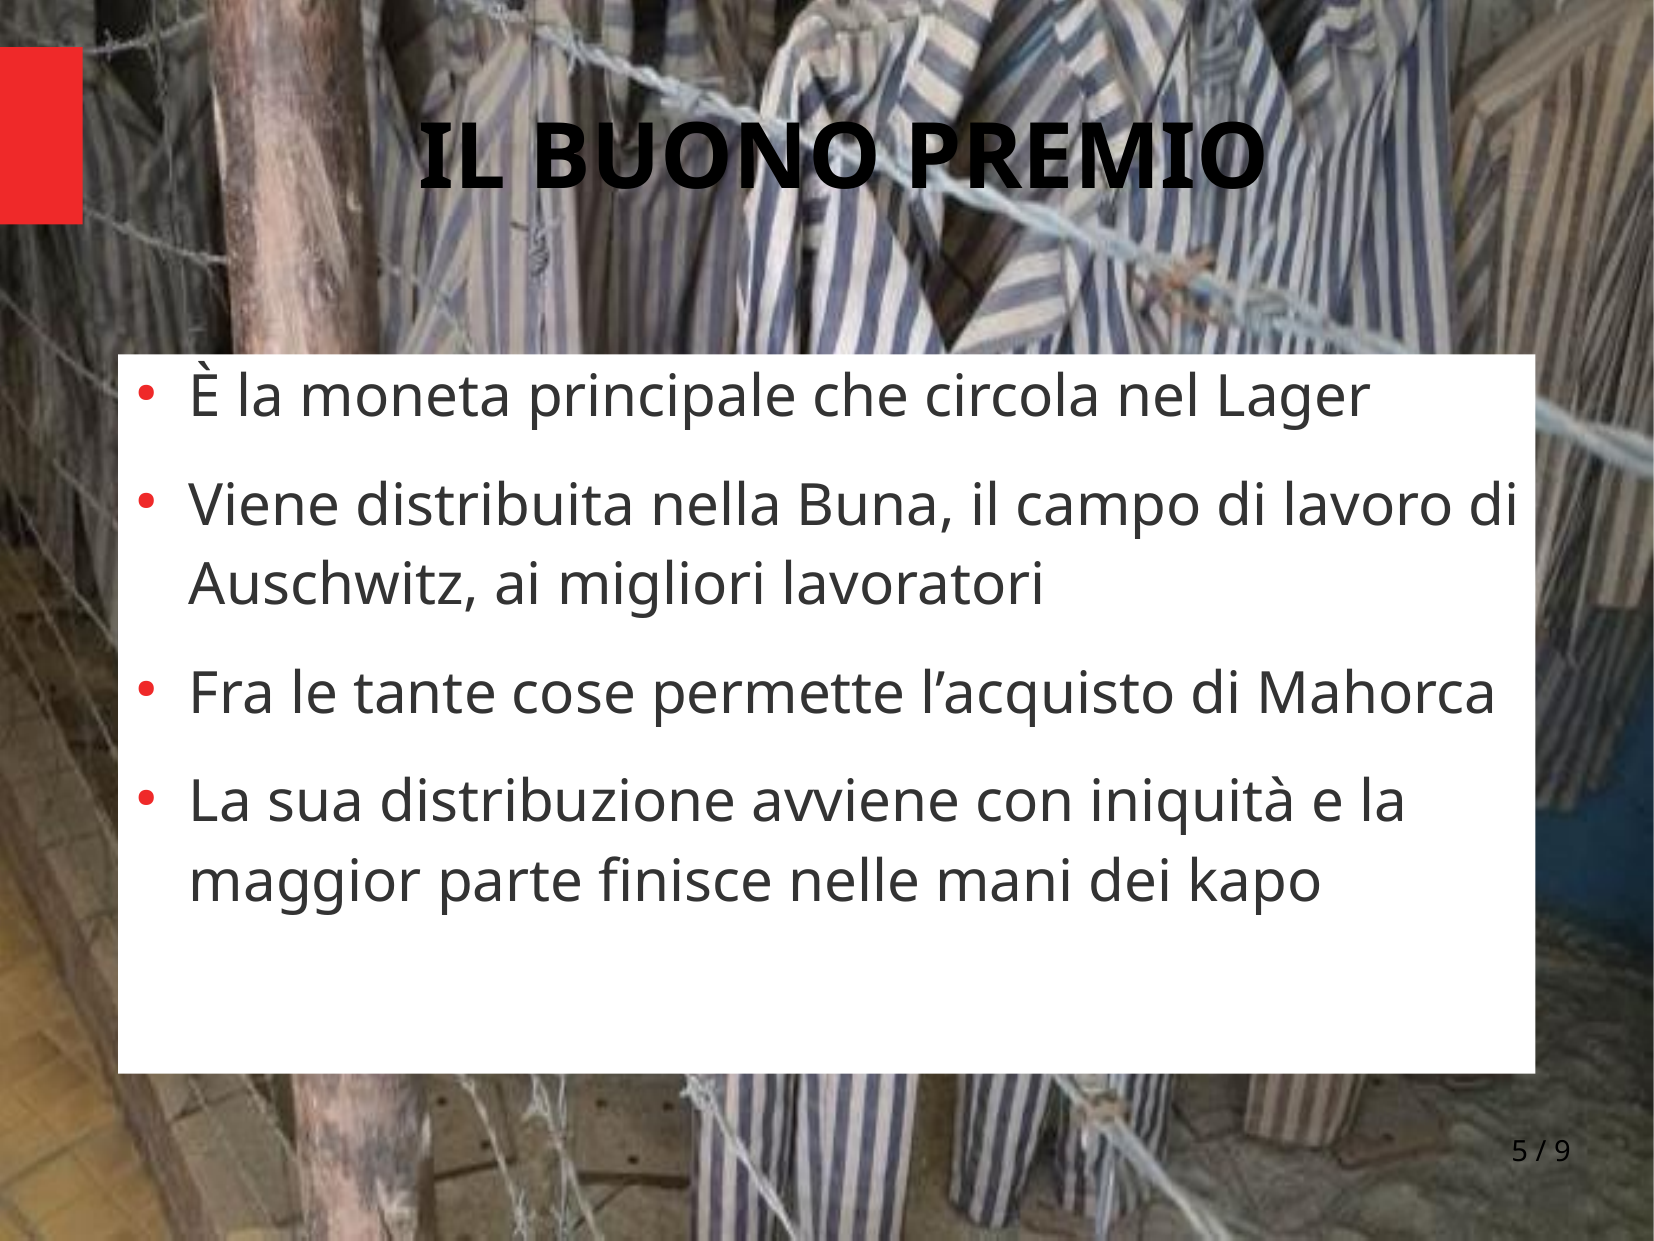

# IL BUONO PREMIO
È la moneta principale che circola nel Lager
Viene distribuita nella Buna, il campo di lavoro di Auschwitz, ai migliori lavoratori
Fra le tante cose permette l’acquisto di Mahorca
La sua distribuzione avviene con iniquità e la maggior parte finisce nelle mani dei kapo
5